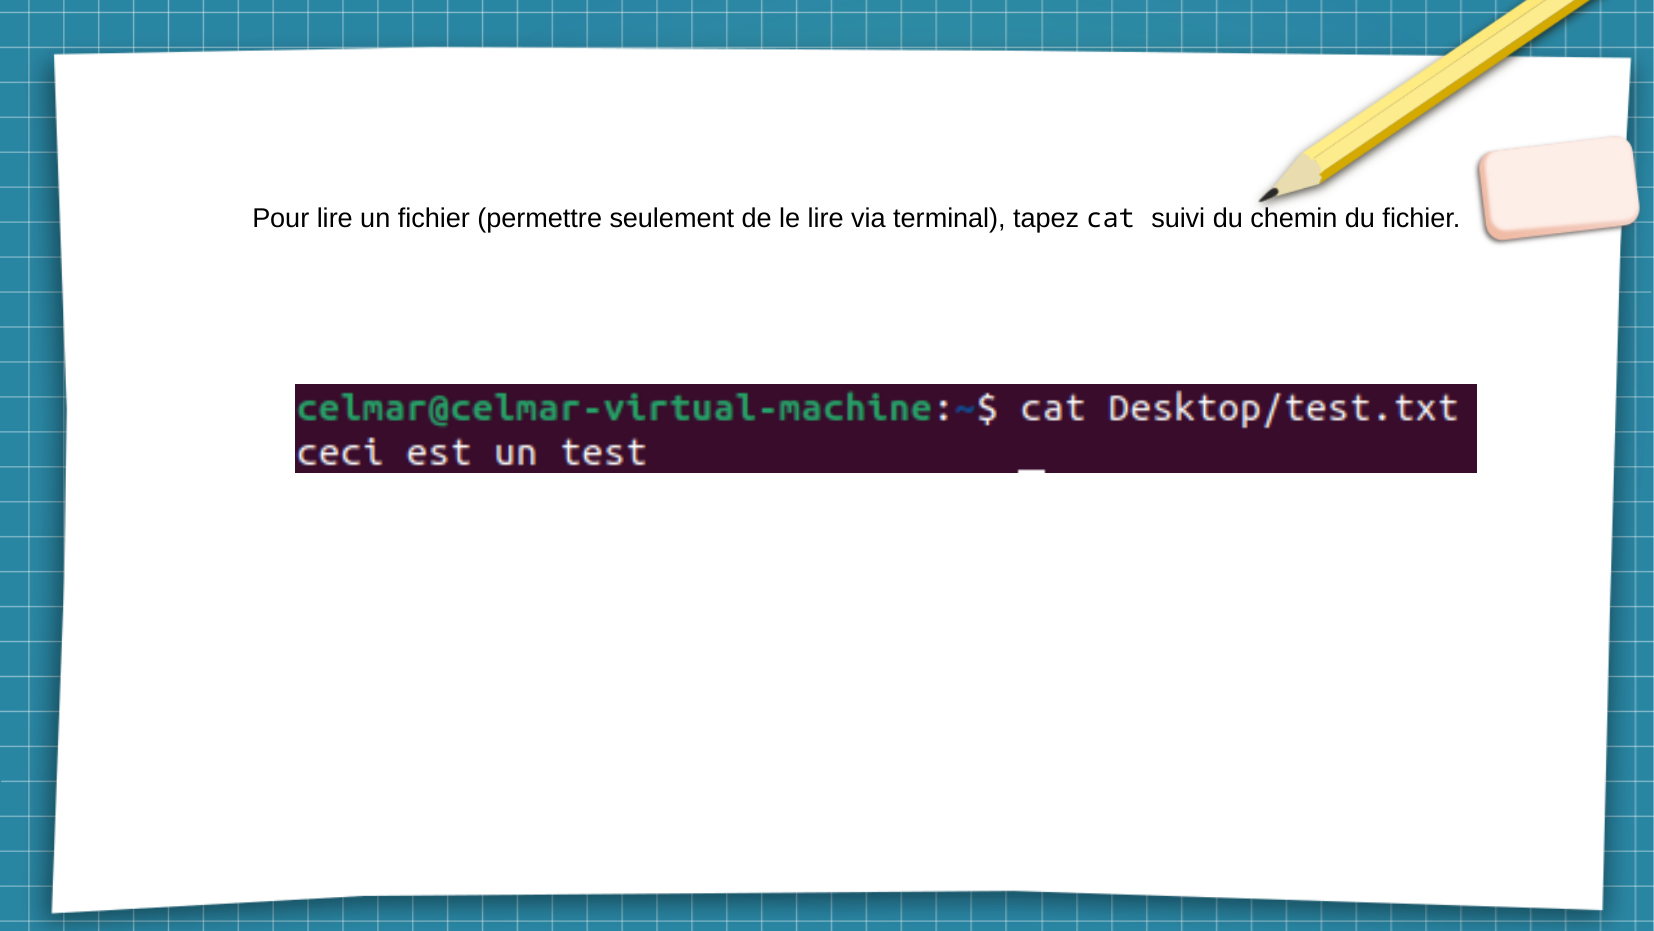

# Pour lire un fichier (permettre seulement de le lire via terminal), tapez cat suivi du chemin du fichier.